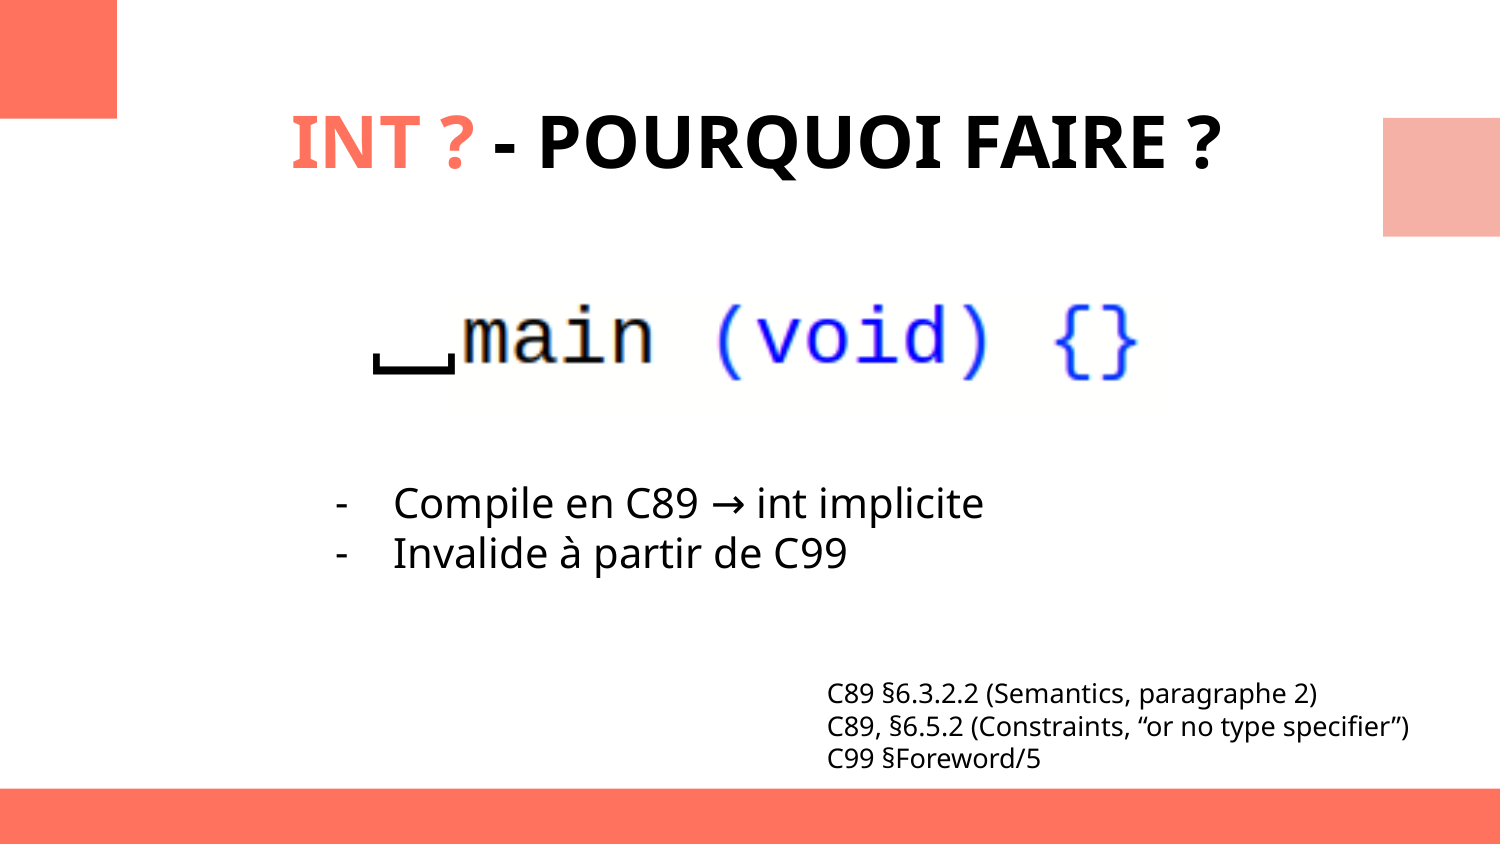

# INT ? - POURQUOI FAIRE ?
[
Compile en C89 → int implicite
Invalide à partir de C99
C89 §6.3.2.2 (Semantics, paragraphe 2)
C89, §6.5.2 (Constraints, “or no type specifier”)
C99 §Foreword/5